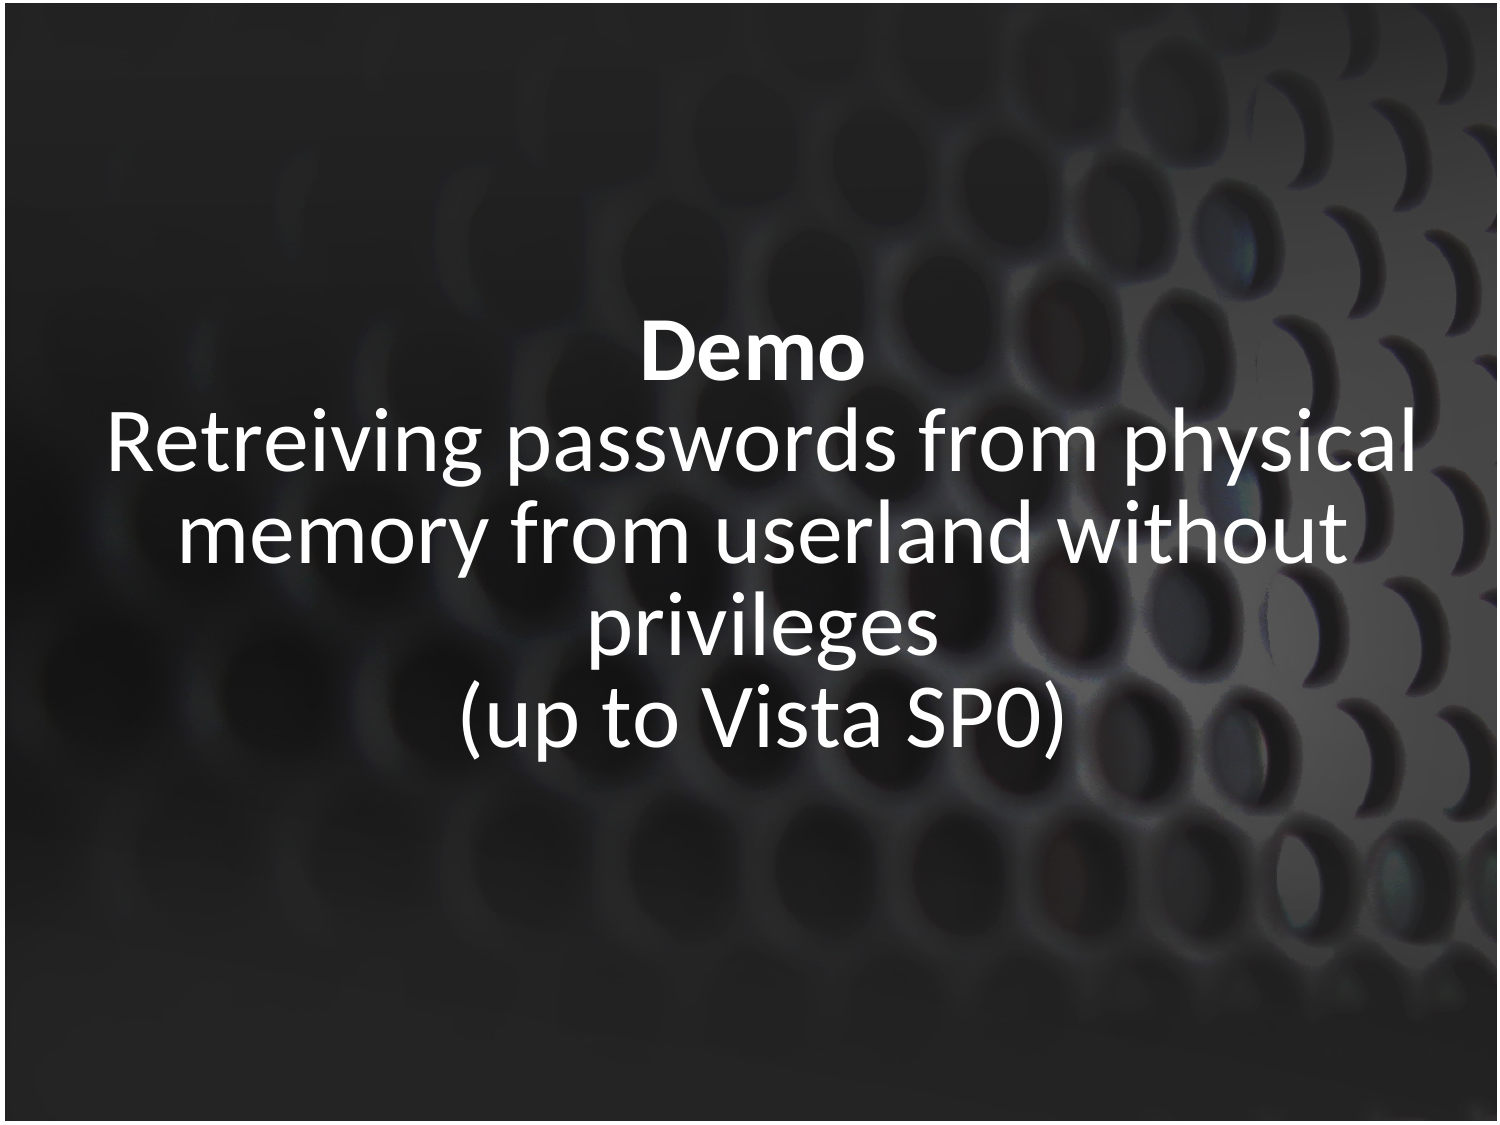

# Demo Retreiving passwords from physical memory from userland without privileges (up to Vista SP0)